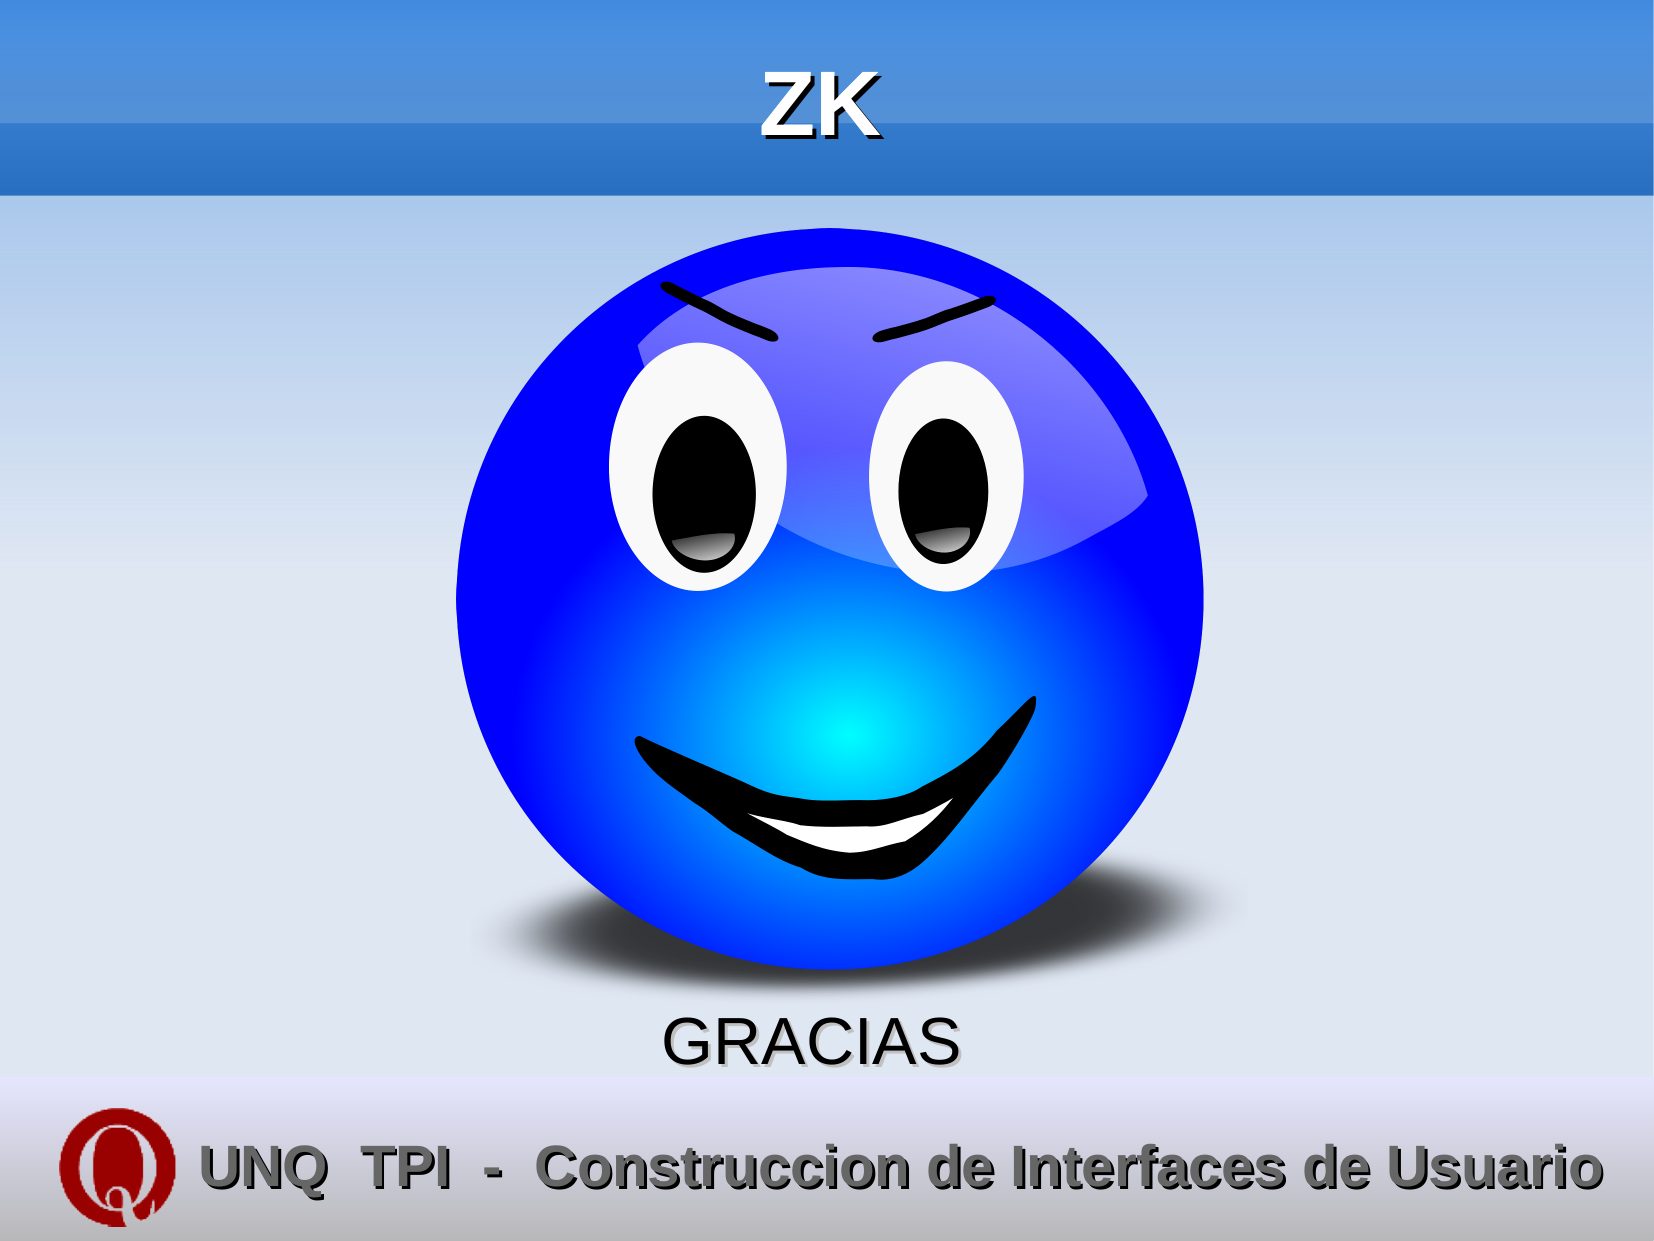

# ZK
ZK
GRACIAS
UNQ TPI - Construccion de Interfaces de Usuario